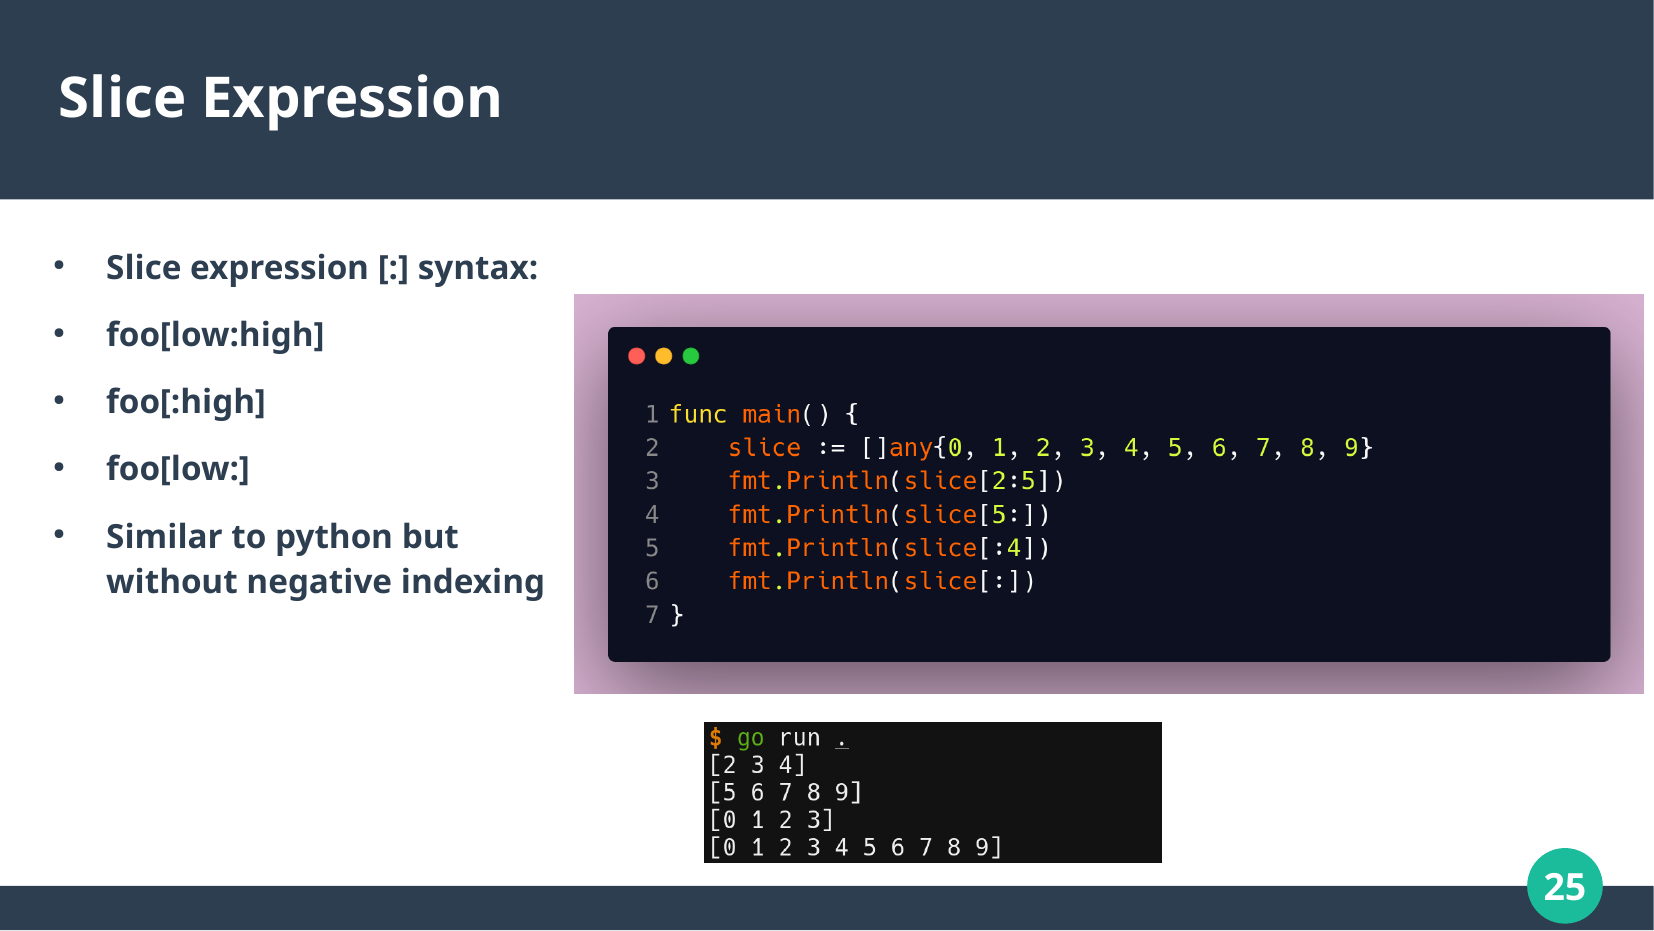

# Slice Expression
Slice expression [:] syntax:
foo[low:high]
foo[:high]
foo[low:]
Similar to python but without negative indexing